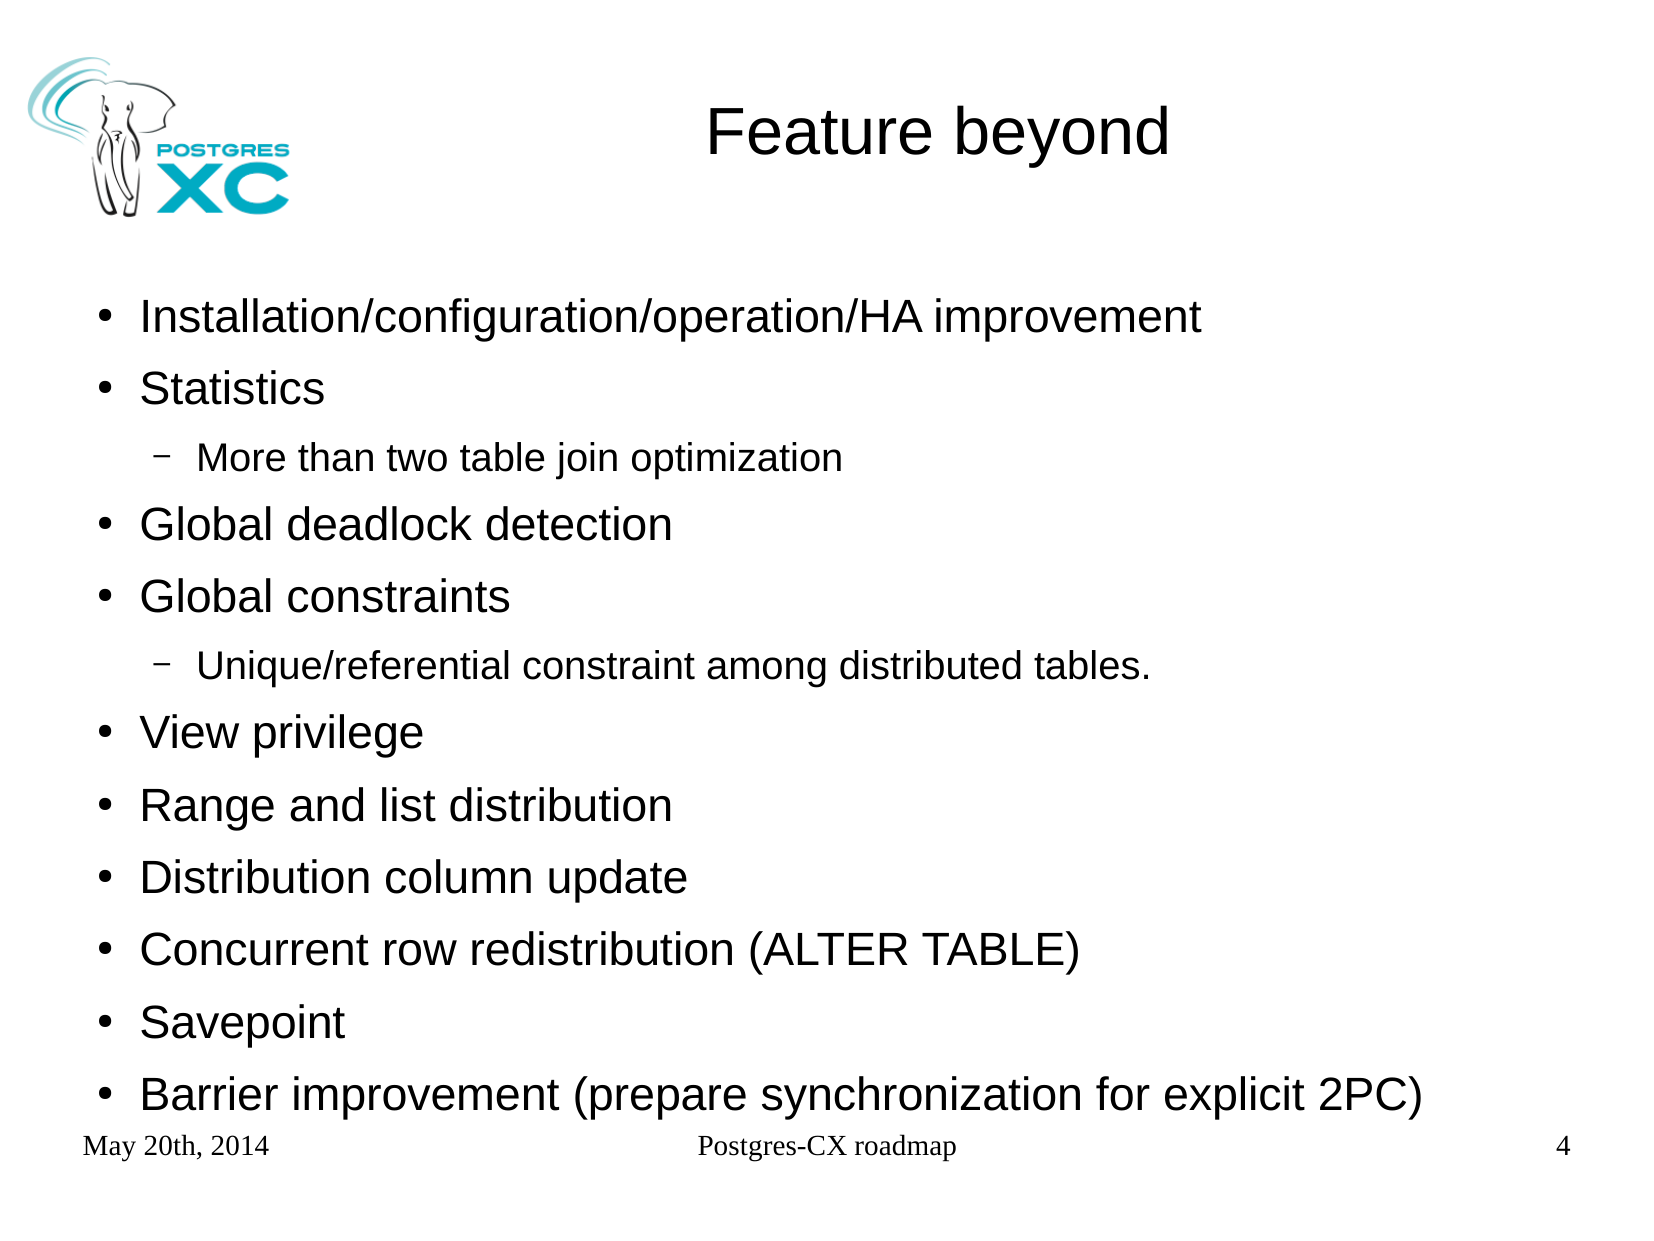

# Feature beyond
Installation/configuration/operation/HA improvement
Statistics
More than two table join optimization
Global deadlock detection
Global constraints
Unique/referential constraint among distributed tables.
View privilege
Range and list distribution
Distribution column update
Concurrent row redistribution (ALTER TABLE)
Savepoint
Barrier improvement (prepare synchronization for explicit 2PC)
May 20th, 2014
Postgres-CX roadmap
4